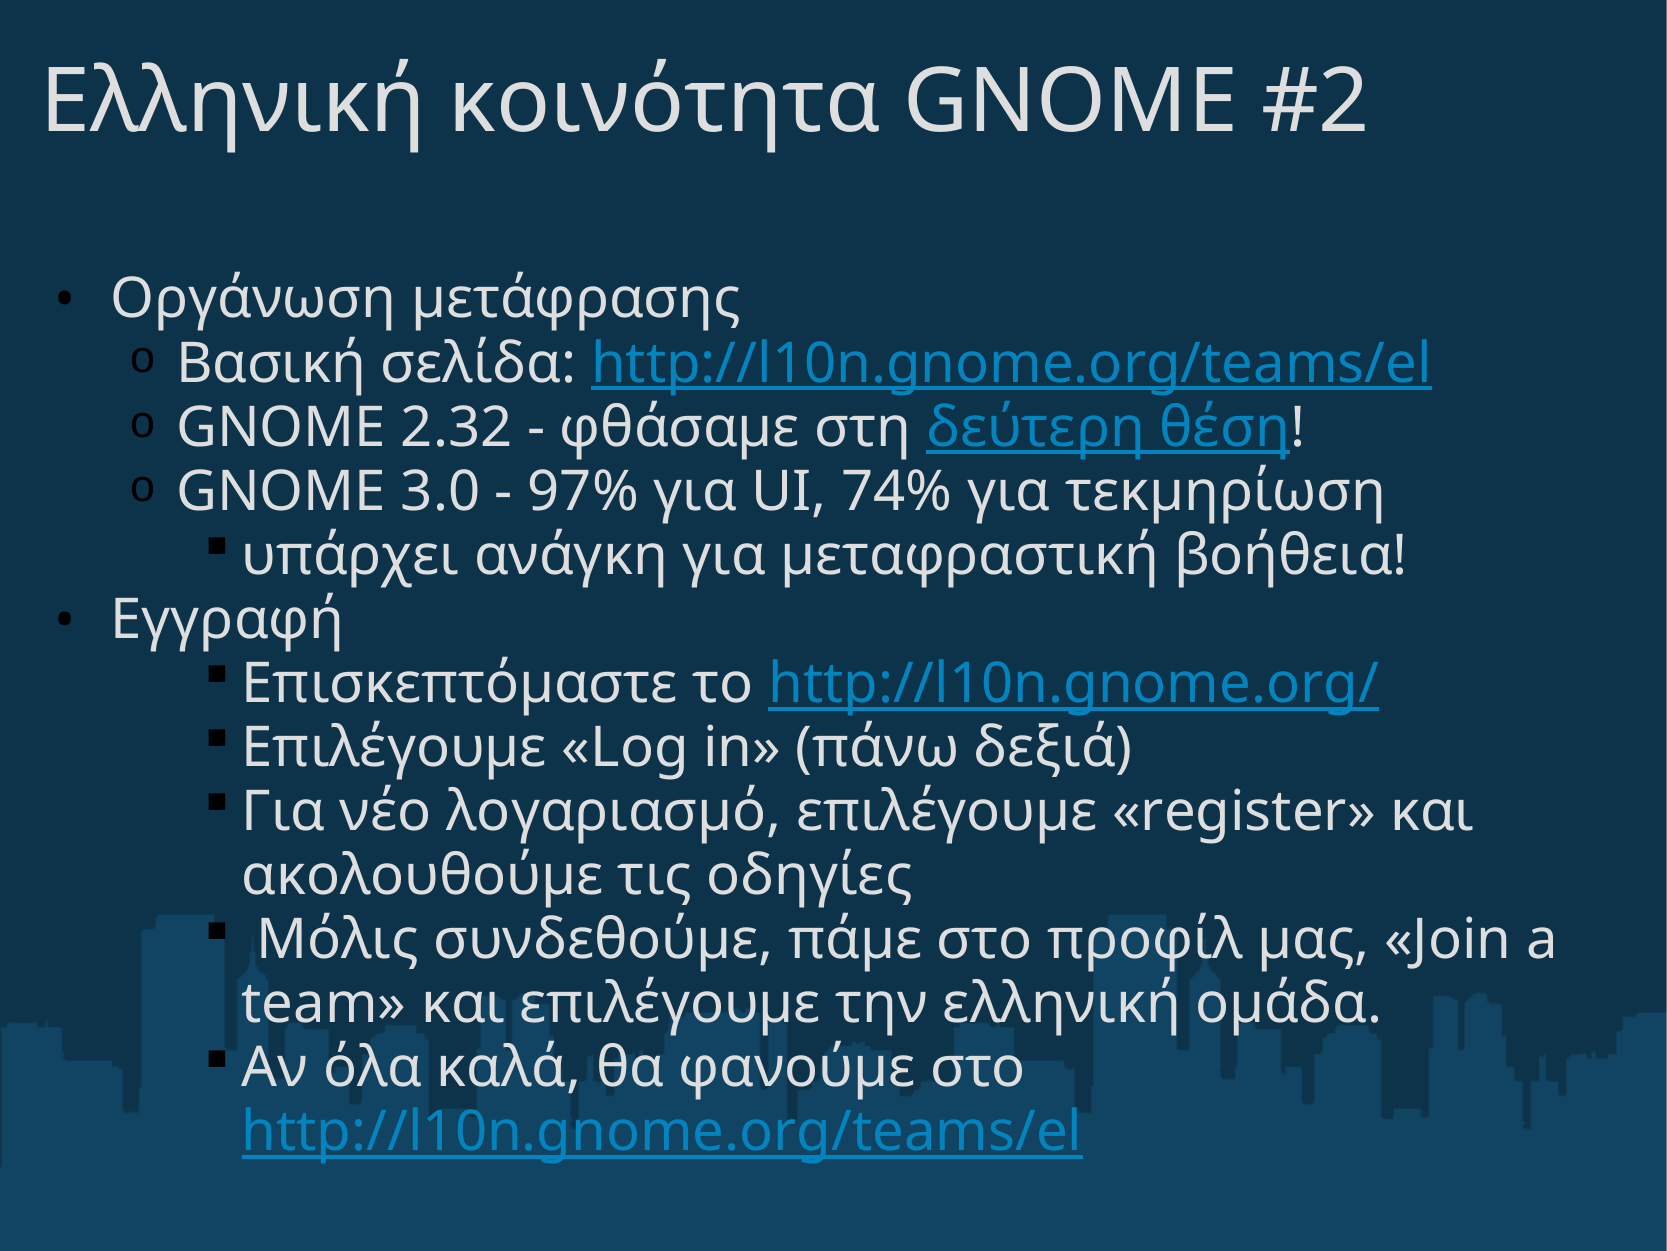

# Ελληνική κοινότητα GNOME #2
Οργάνωση μετάφρασης
Βασική σελίδα: http://l10n.gnome.org/teams/el
GNOME 2.32 - φθάσαμε στη δεύτερη θέση!
GNOME 3.0 - 97% για UI, 74% για τεκμηρίωση
υπάρχει ανάγκη για μεταφραστική βοήθεια!
Εγγραφή
Επισκεπτόμαστε το http://l10n.gnome.org/
Επιλέγουμε «Log in» (πάνω δεξιά)
Για νέο λογαριασμό, επιλέγουμε «register» και ακολουθούμε τις οδηγίες
 Μόλις συνδεθούμε, πάμε στο προφίλ μας, «Join a team» και επιλέγουμε την ελληνική ομάδα.
Αν όλα καλά, θα φανούμε στο http://l10n.gnome.org/teams/el